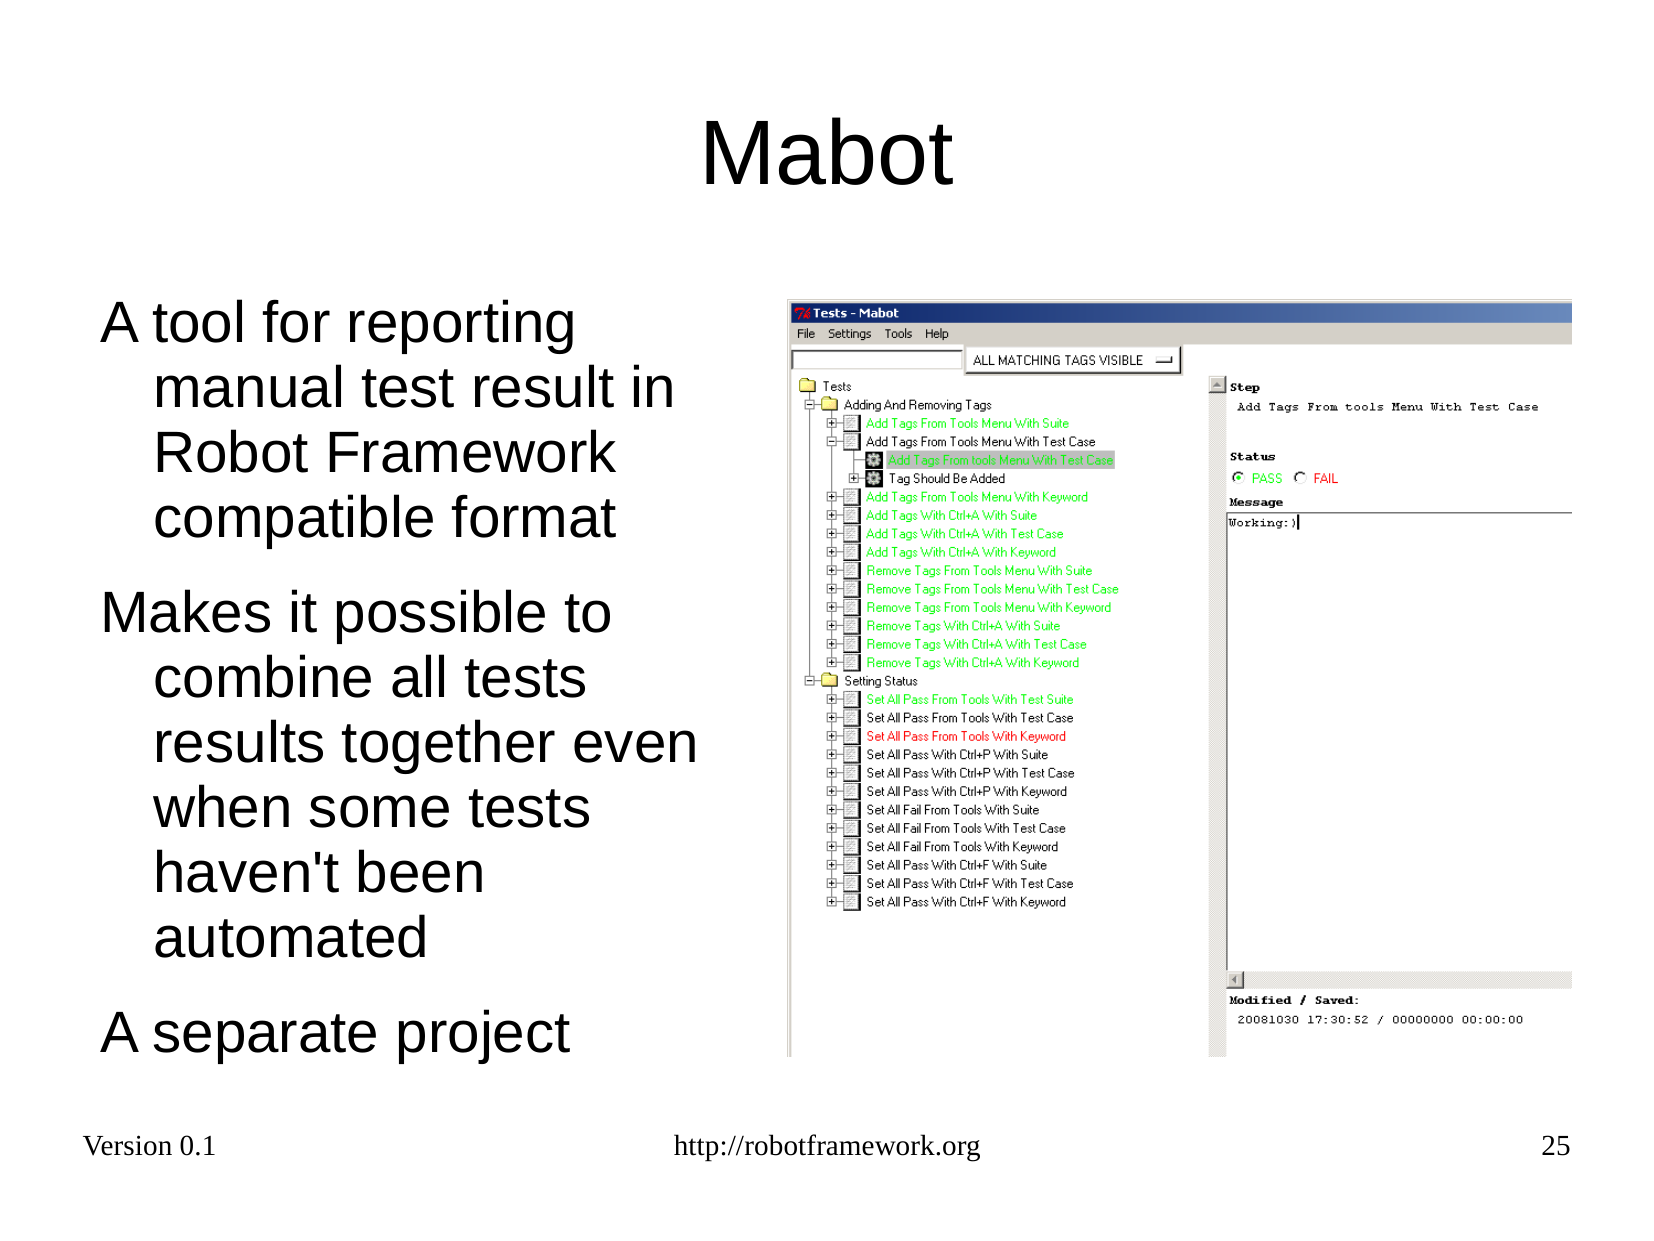

# Mabot
A tool for reporting manual test result in Robot Framework compatible format
Makes it possible to combine all tests results together even when some tests haven't been automated
A separate project
Version 0.1
http://robotframework.org
25